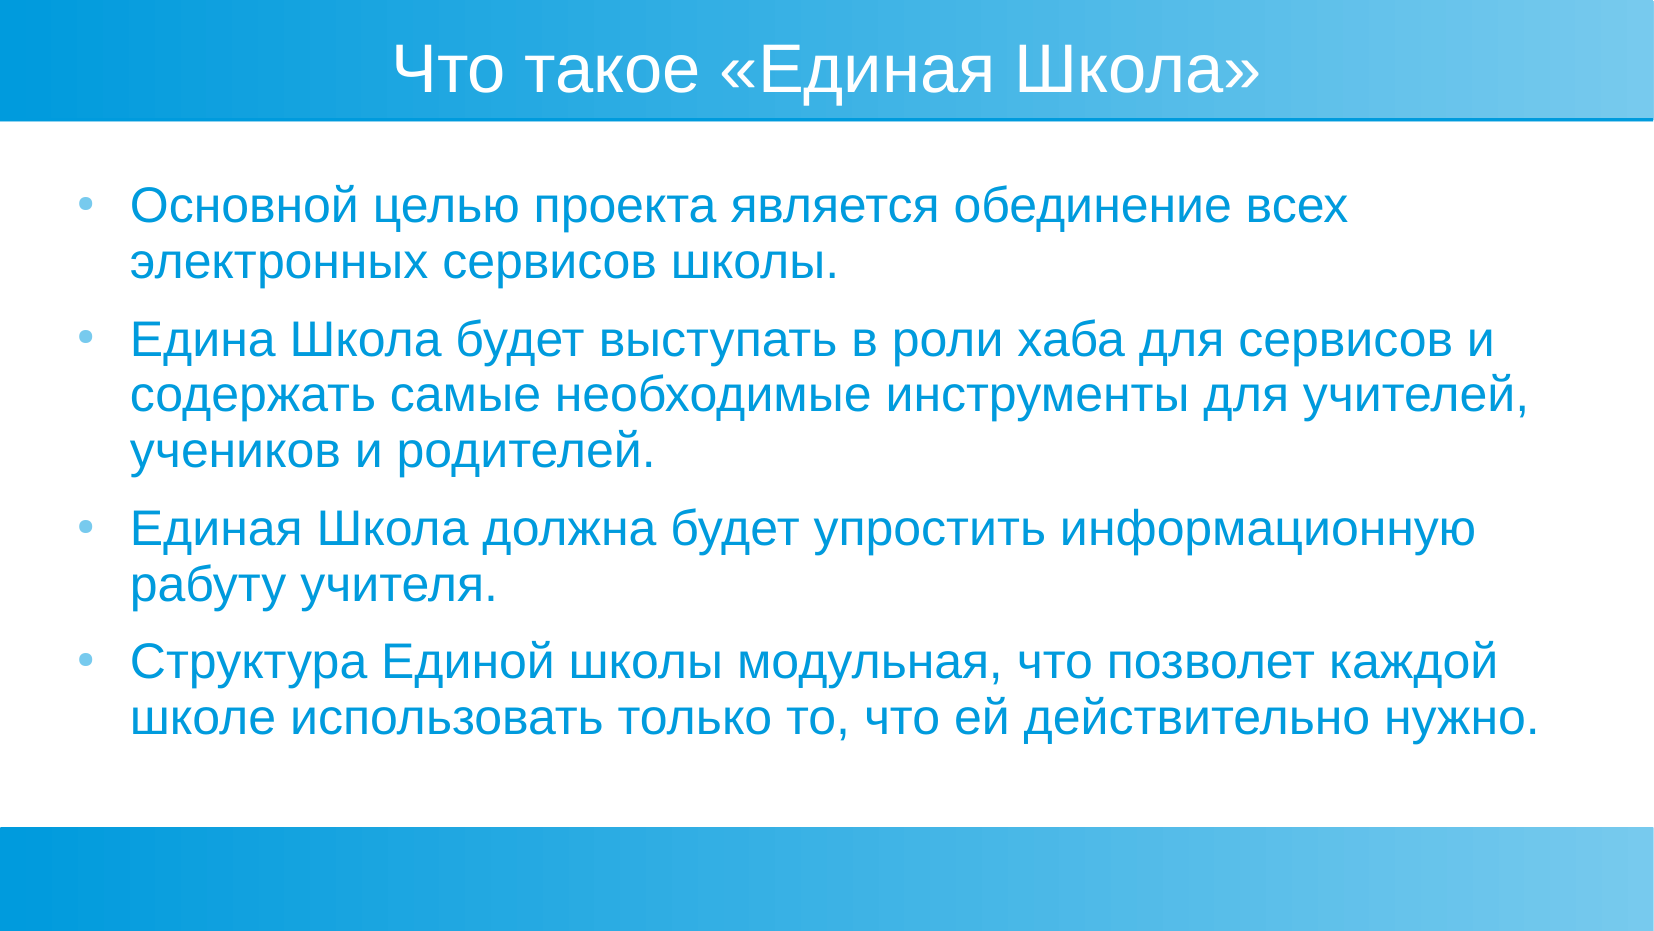

# Что такое «Единая Школа»
Основной целью проекта является обединение всех электронных сервисов школы.
Едина Школа будет выступать в роли хаба для сервисов и содержать самые необходимые инструменты для учителей, учеников и родителей.
Единая Школа должна будет упростить информационную рабуту учителя.
Структура Единой школы модульная, что позволет каждой школе использовать только то, что ей действительно нужно.